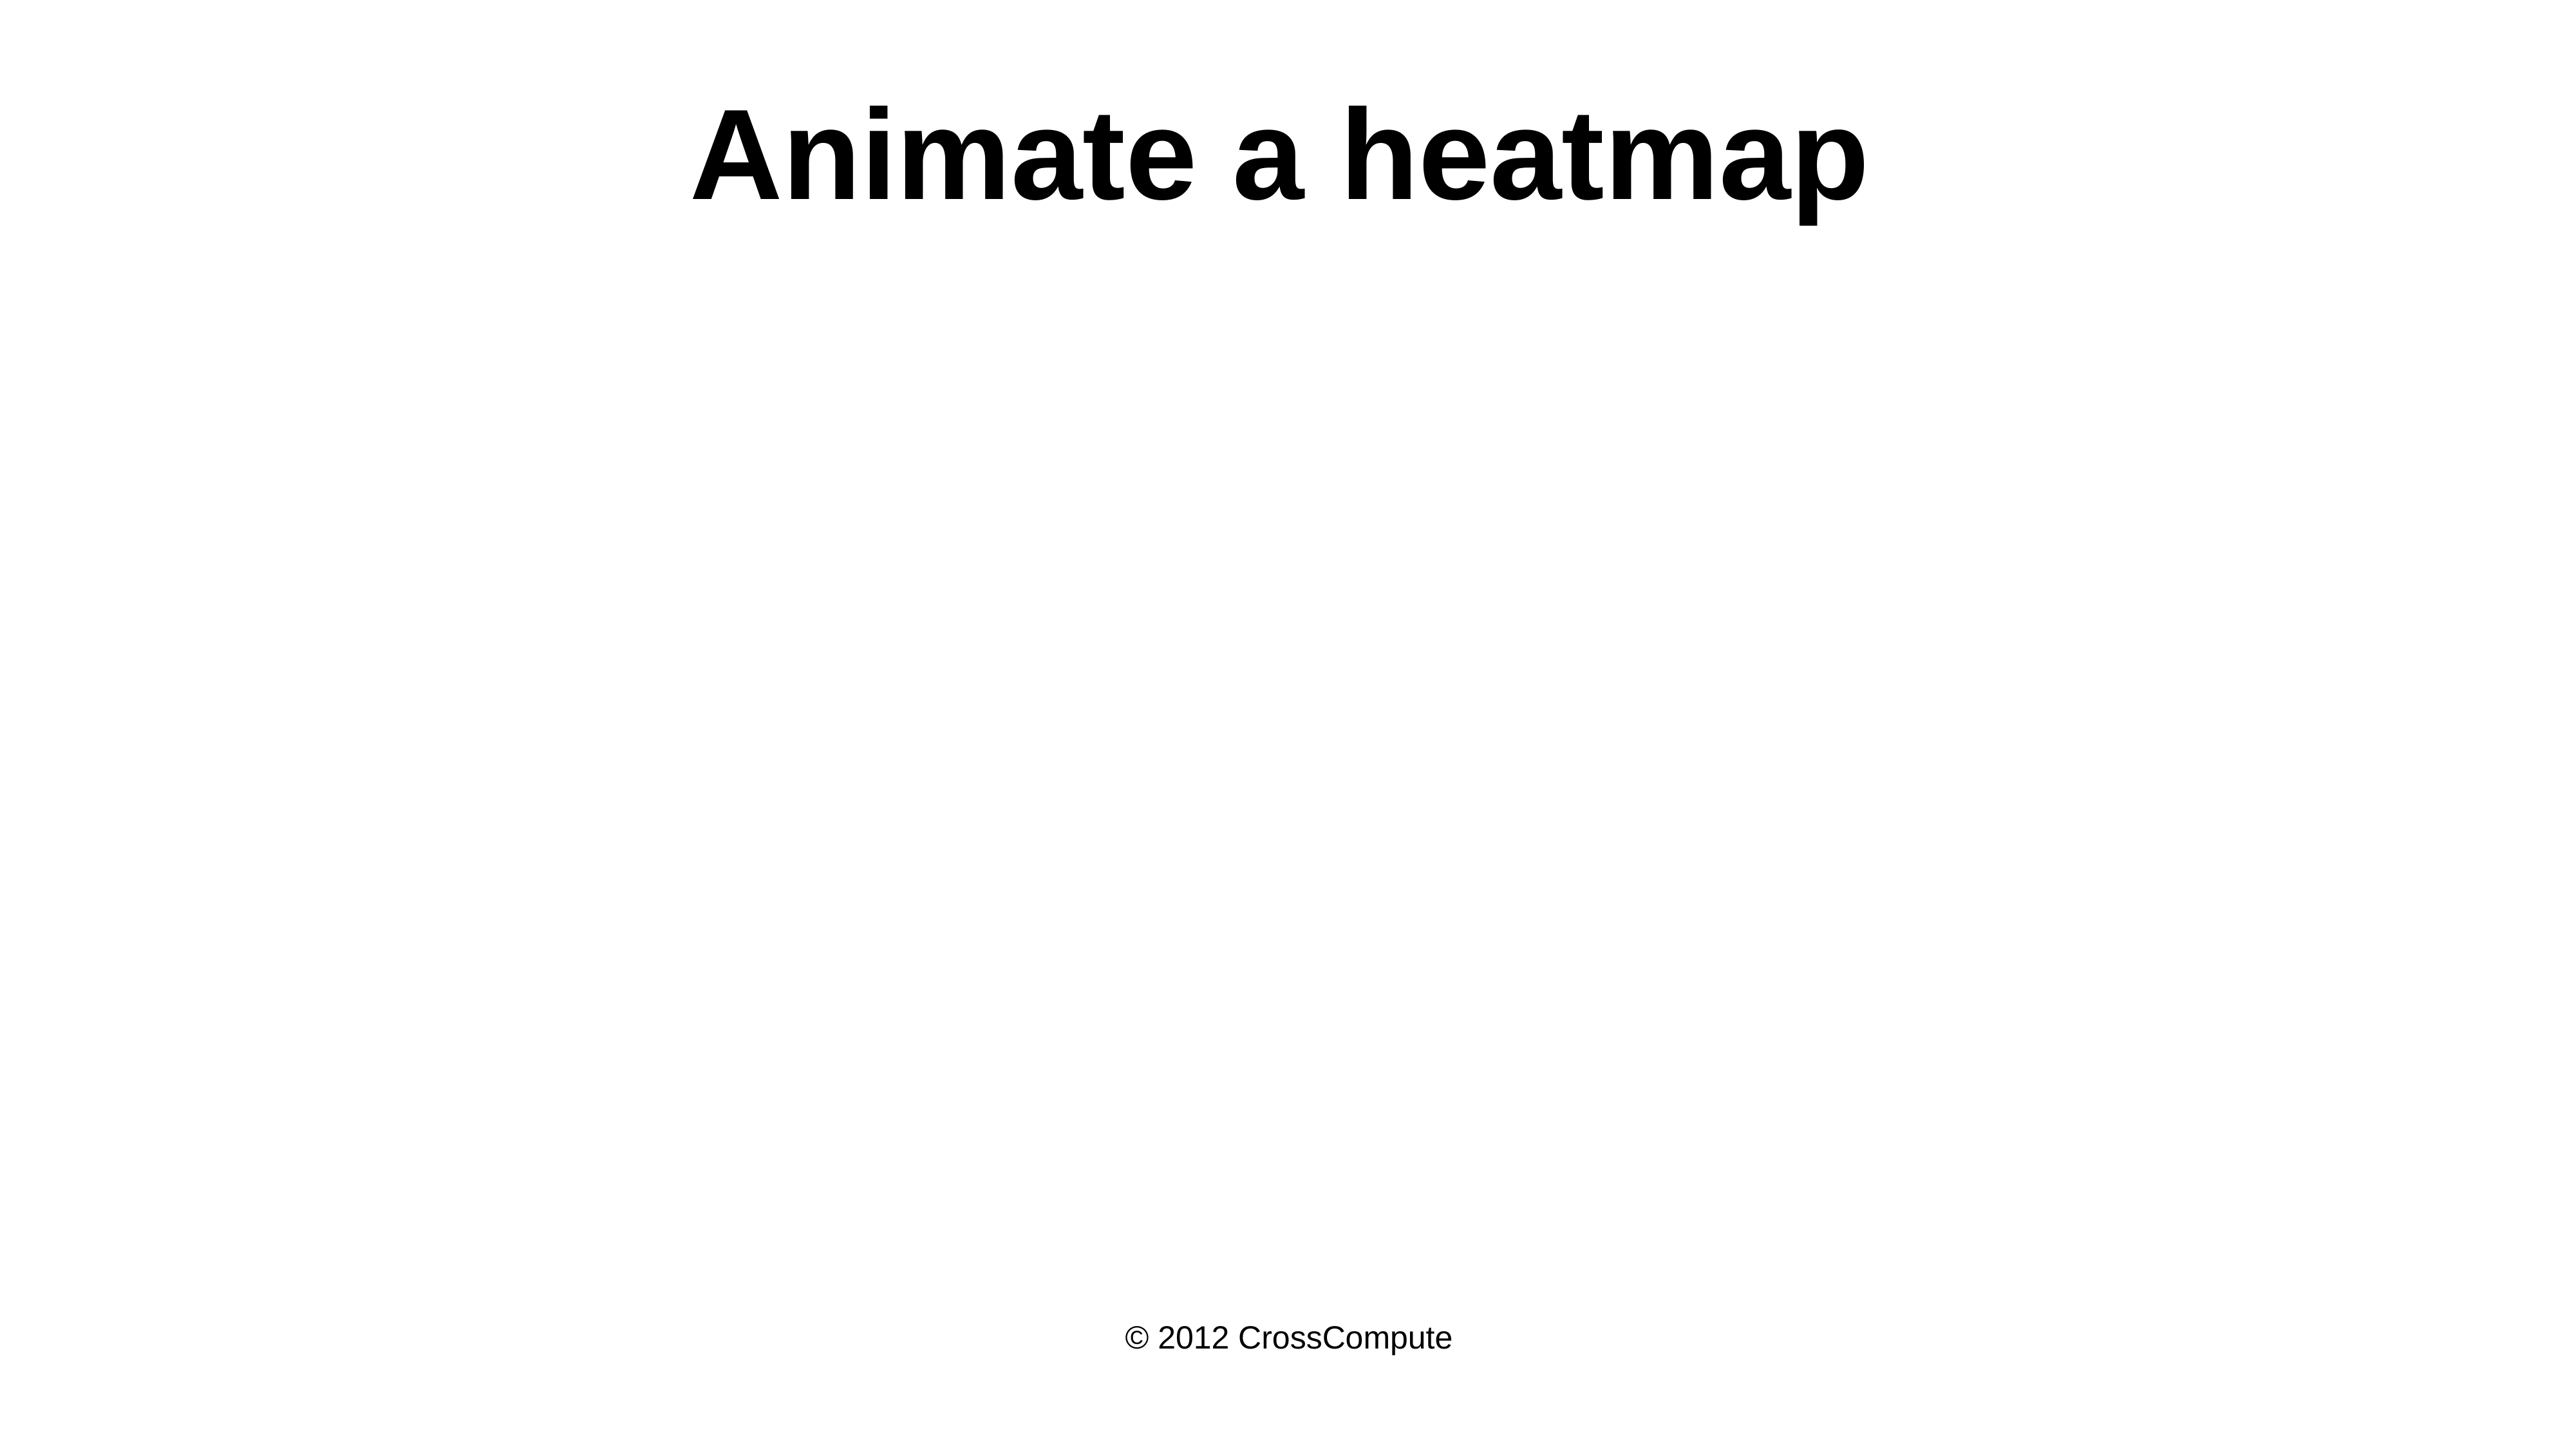

# Animate a heatmap
© 2012 CrossCompute